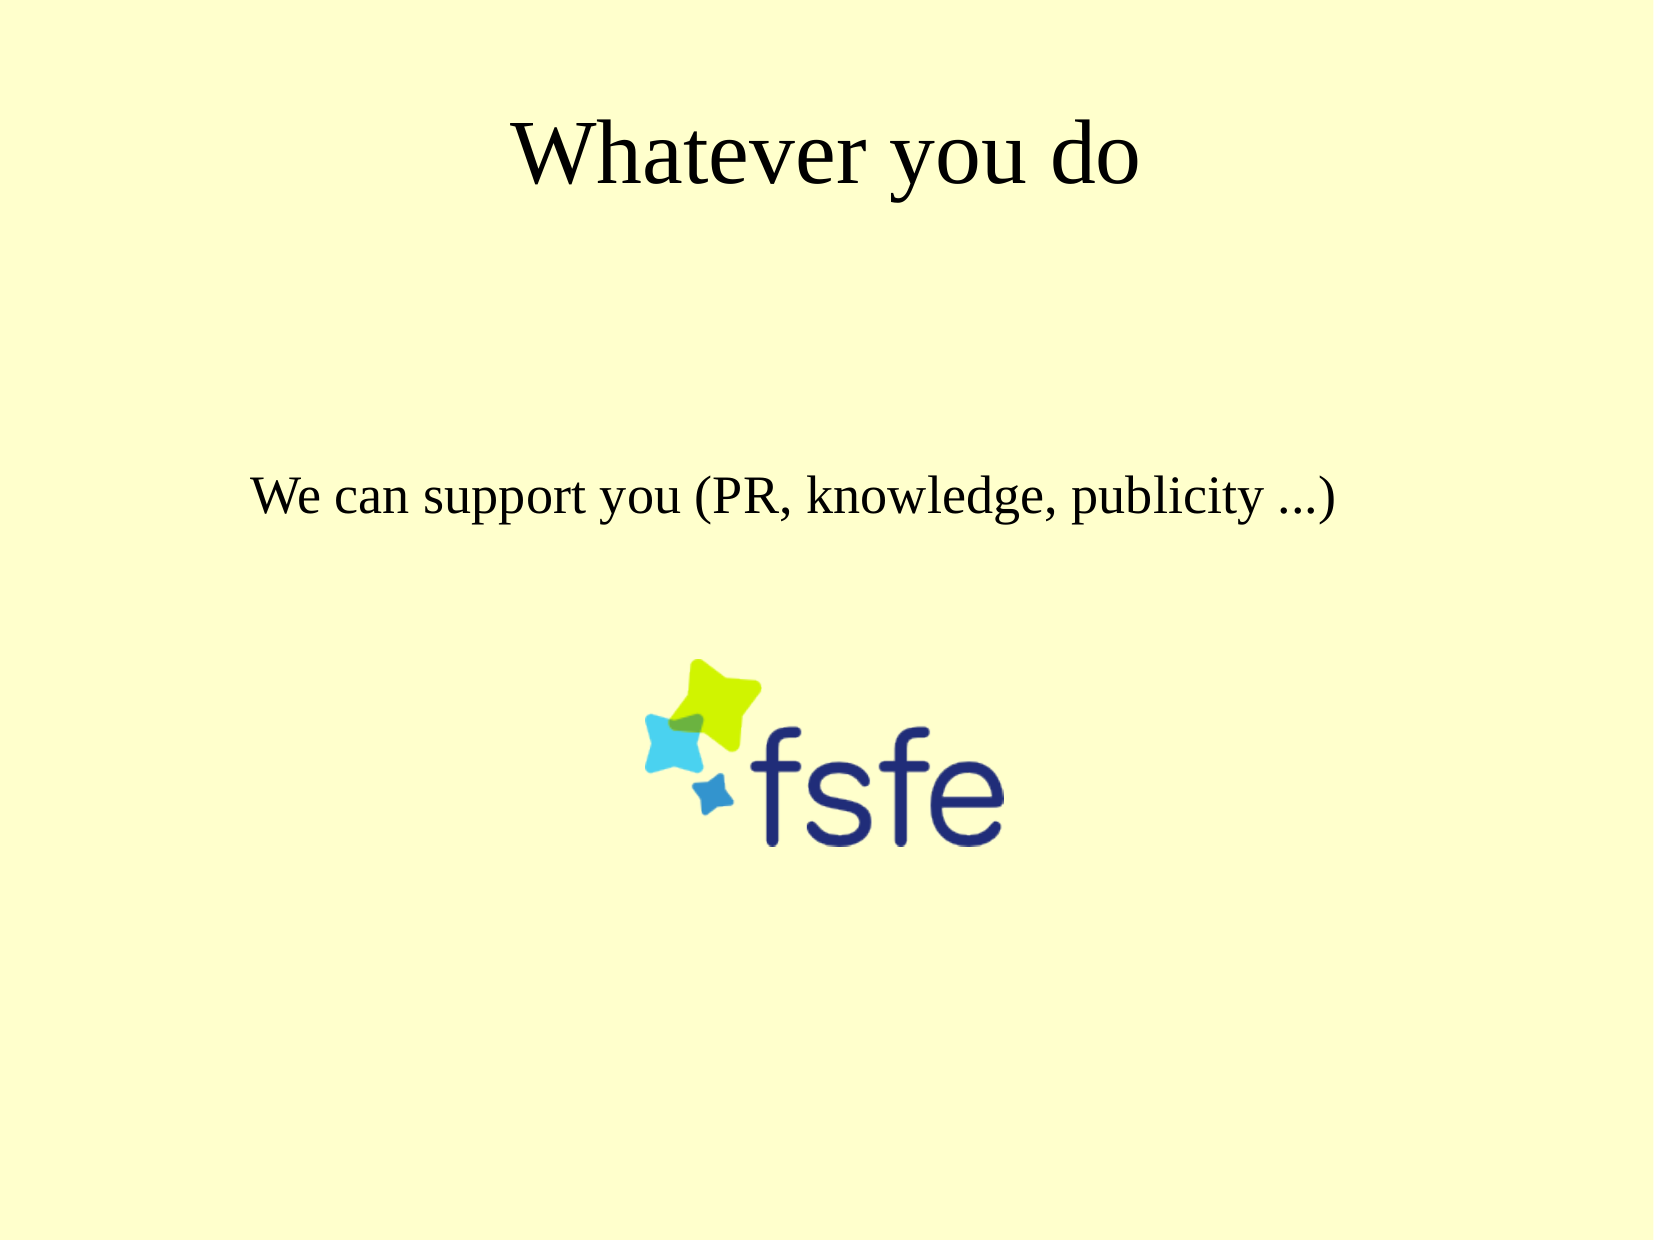

# Whatever you do
We can support you (PR, knowledge, publicity ...)